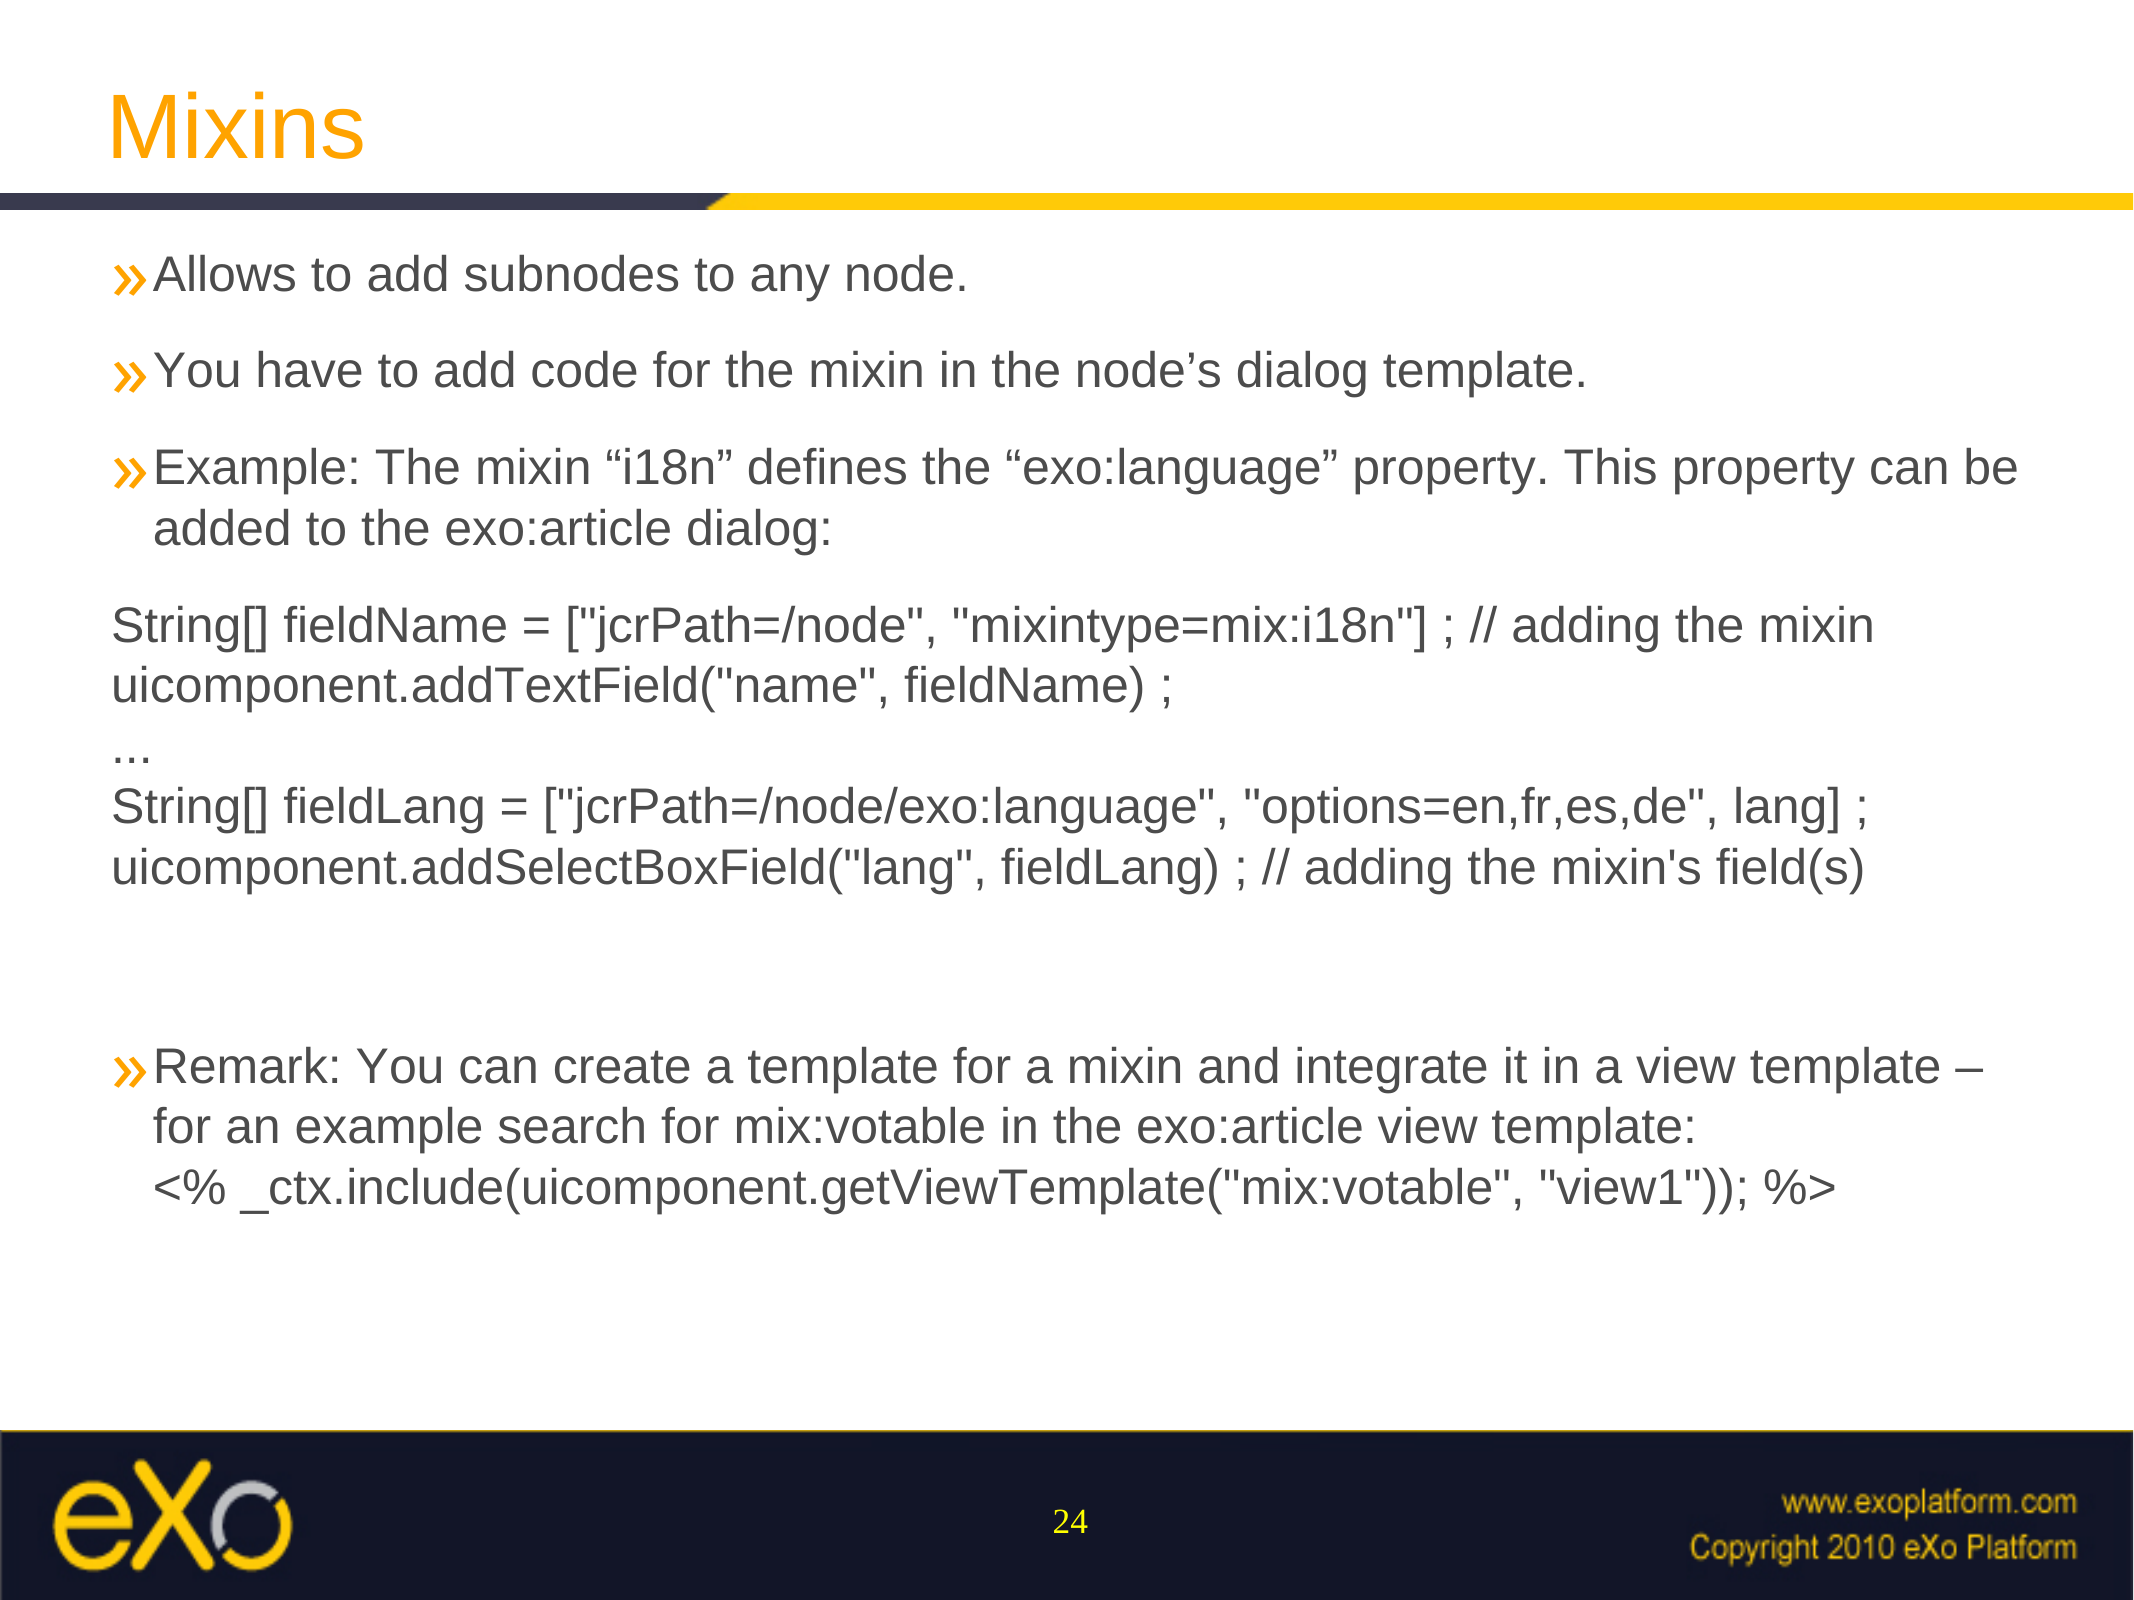

Mixins
Allows to add subnodes to any node.
You have to add code for the mixin in the node’s dialog template.
Example: The mixin “i18n” defines the “exo:language” property. This property can be added to the exo:article dialog:
String[] fieldName = ["jcrPath=/node", "mixintype=mix:i18n"] ; // adding the mixin
uicomponent.addTextField("name", fieldName) ;
...
String[] fieldLang = ["jcrPath=/node/exo:language", "options=en,fr,es,de", lang] ;
uicomponent.addSelectBoxField("lang", fieldLang) ; // adding the mixin's field(s)
Remark: You can create a template for a mixin and integrate it in a view template – for an example search for mix:votable in the exo:article view template:
<% _ctx.include(uicomponent.getViewTemplate("mix:votable", "view1")); %>